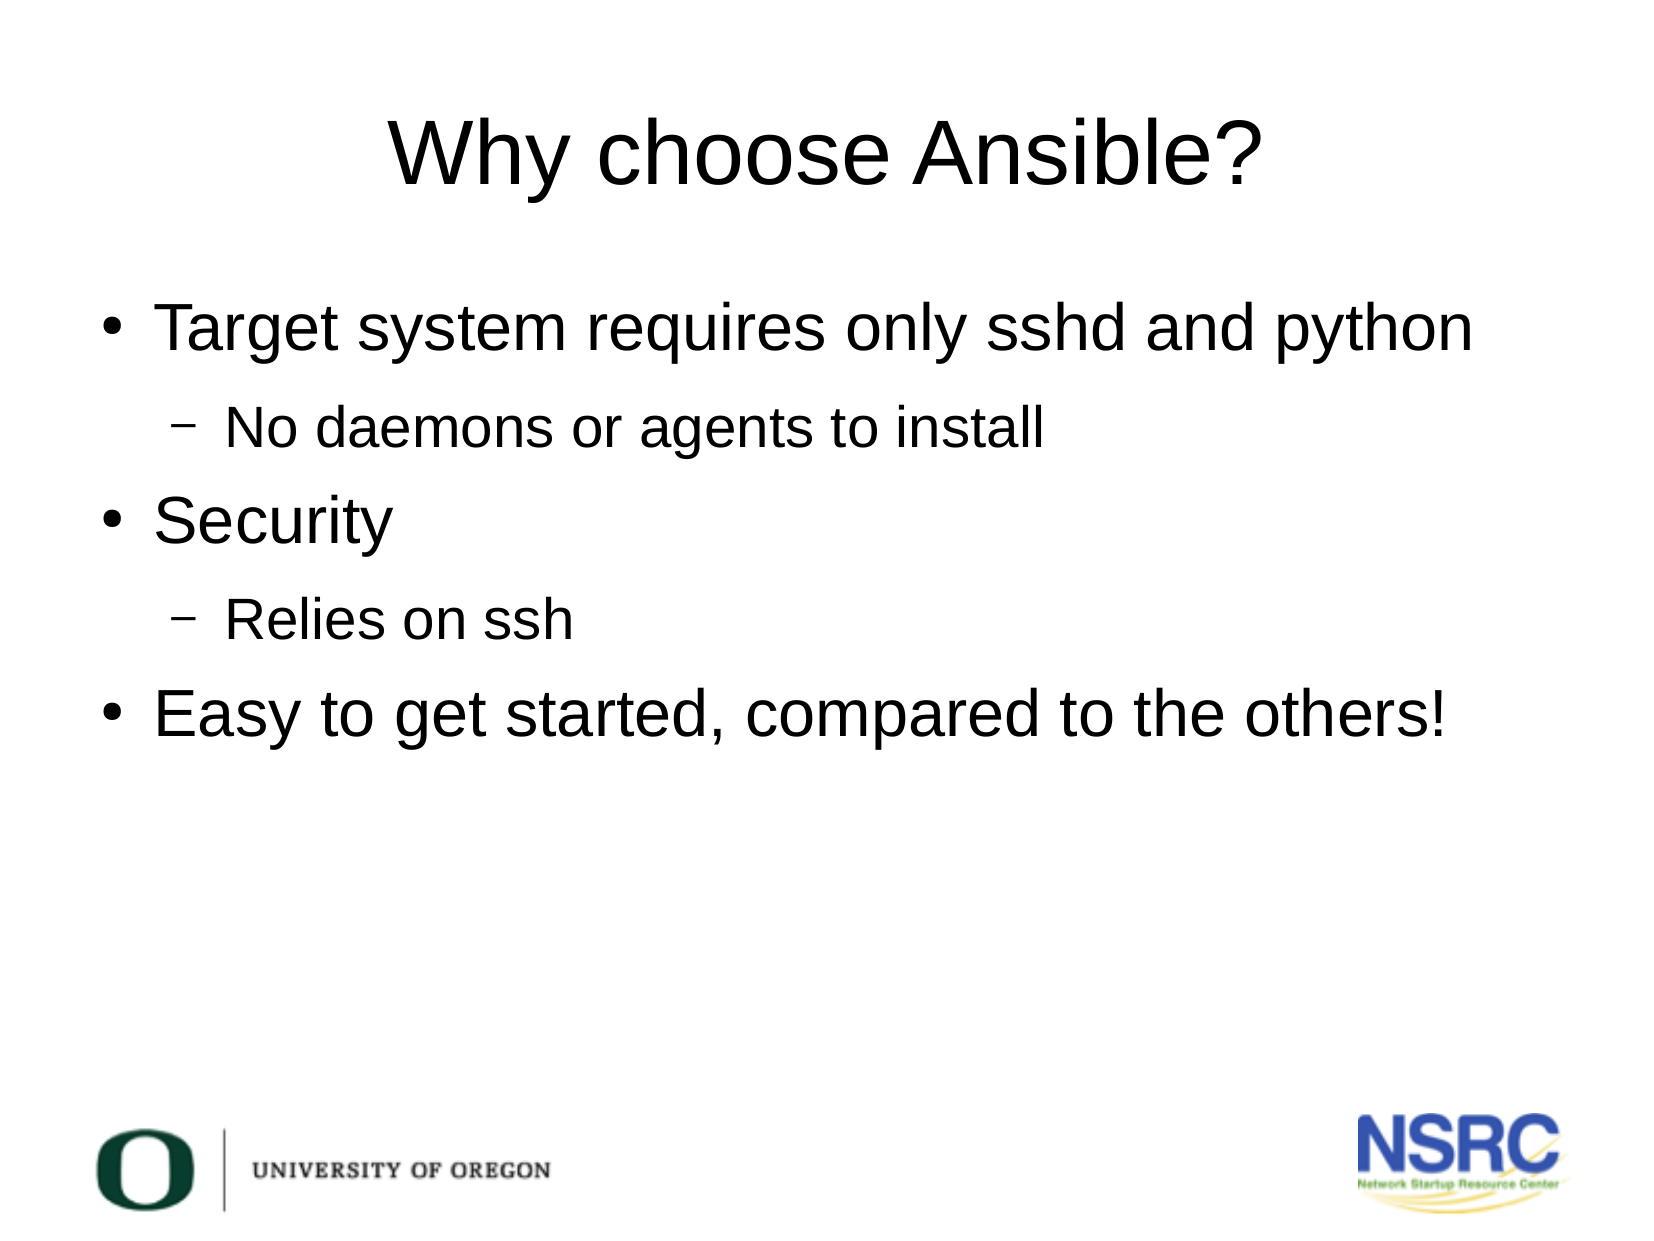

# Why choose Ansible?
Target system requires only sshd and python
No daemons or agents to install
Security
Relies on ssh
Easy to get started, compared to the others!